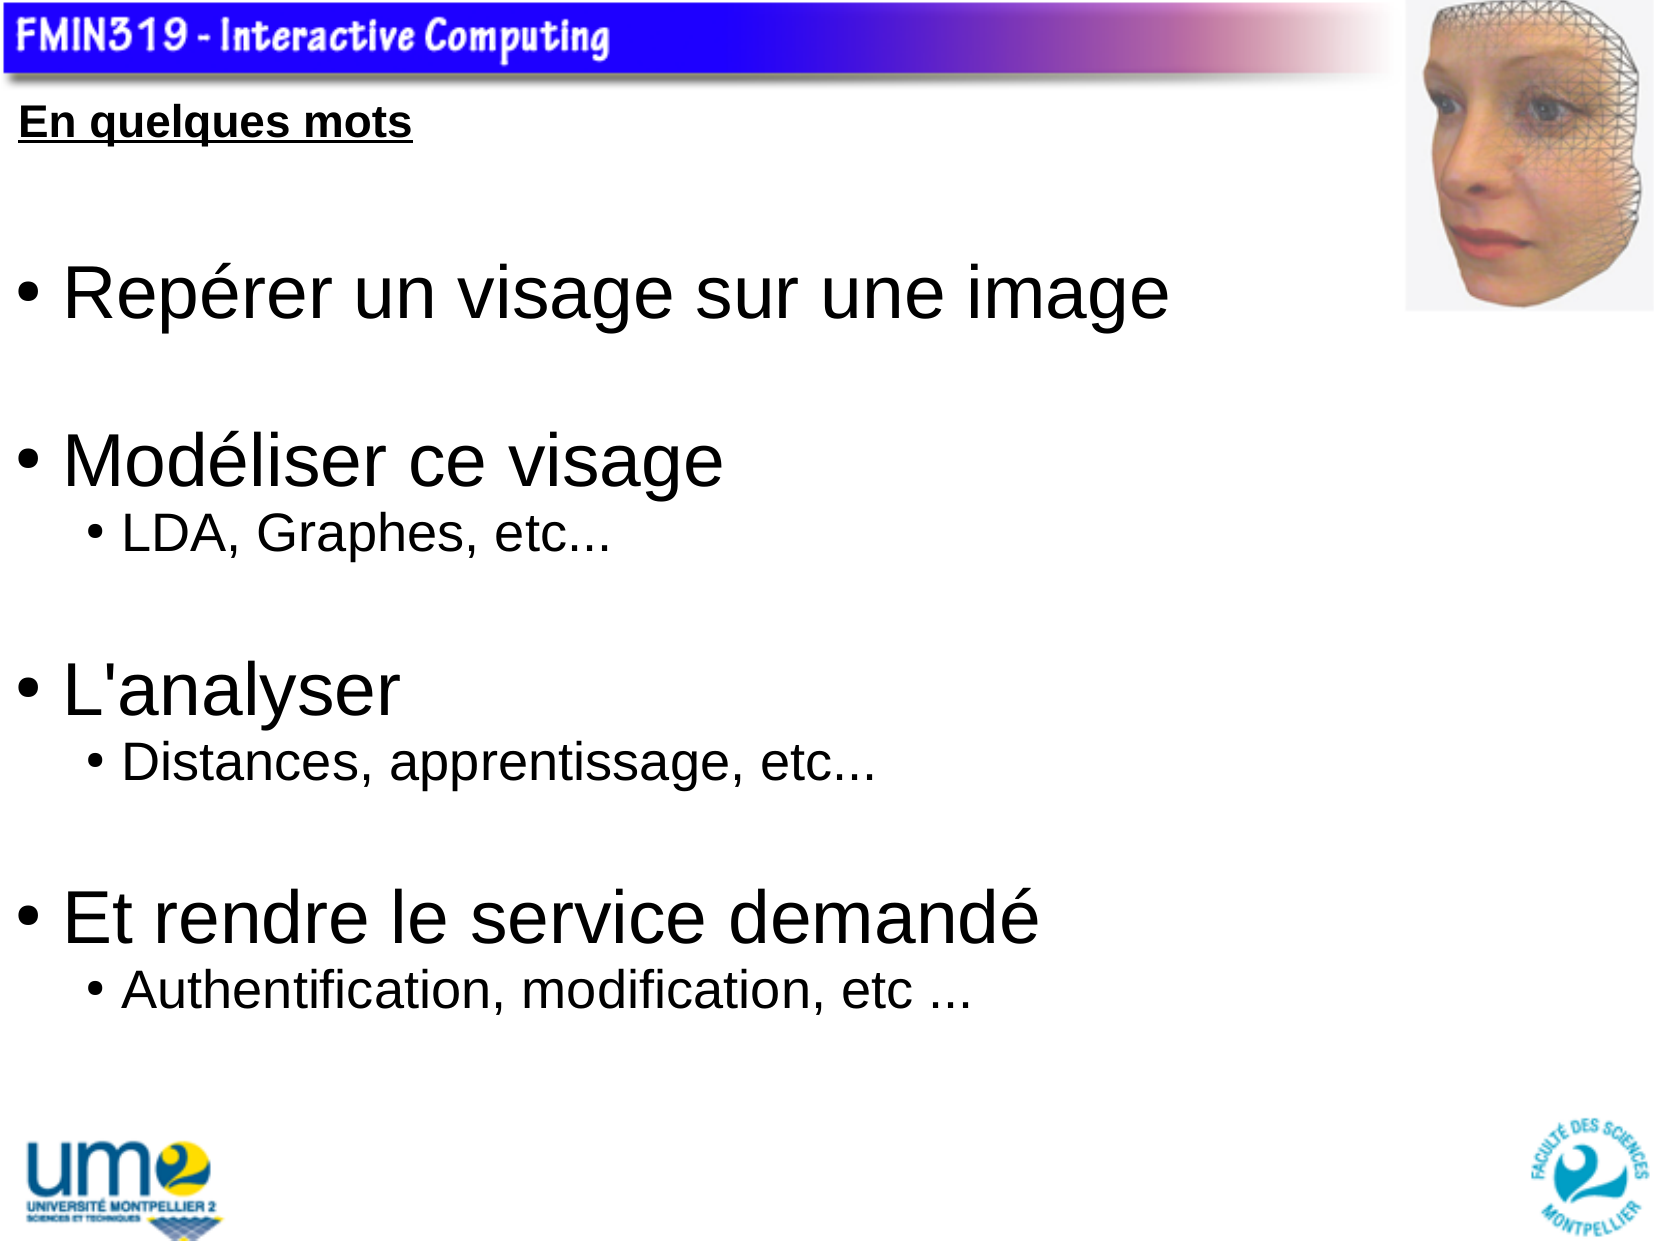

En quelques mots
 Repérer un visage sur une image
 Modéliser ce visage
LDA, Graphes, etc...
 L'analyser
Distances, apprentissage, etc...
 Et rendre le service demandé
Authentification, modification, etc ...